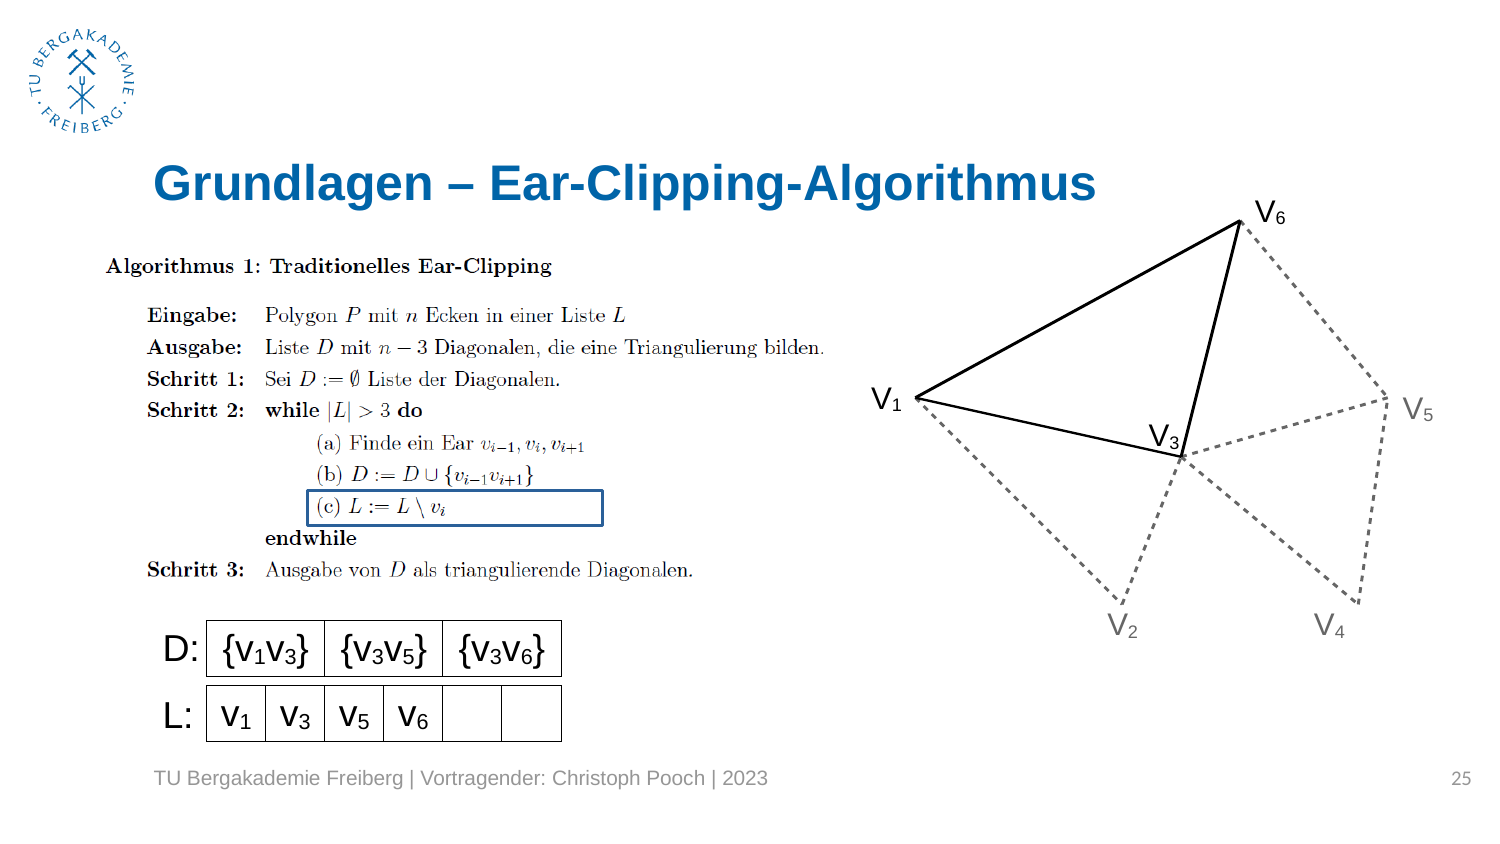

# Grundlagen – Ear-Clipping-Algorithmus
V6
V1
V5
V3
V2
V4
D:
{v1v3}
{v3v5}
{v3v6}
v1
v3
v5
v6
L:
TU Bergakademie Freiberg | Vortragender: Christoph Pooch | 2023